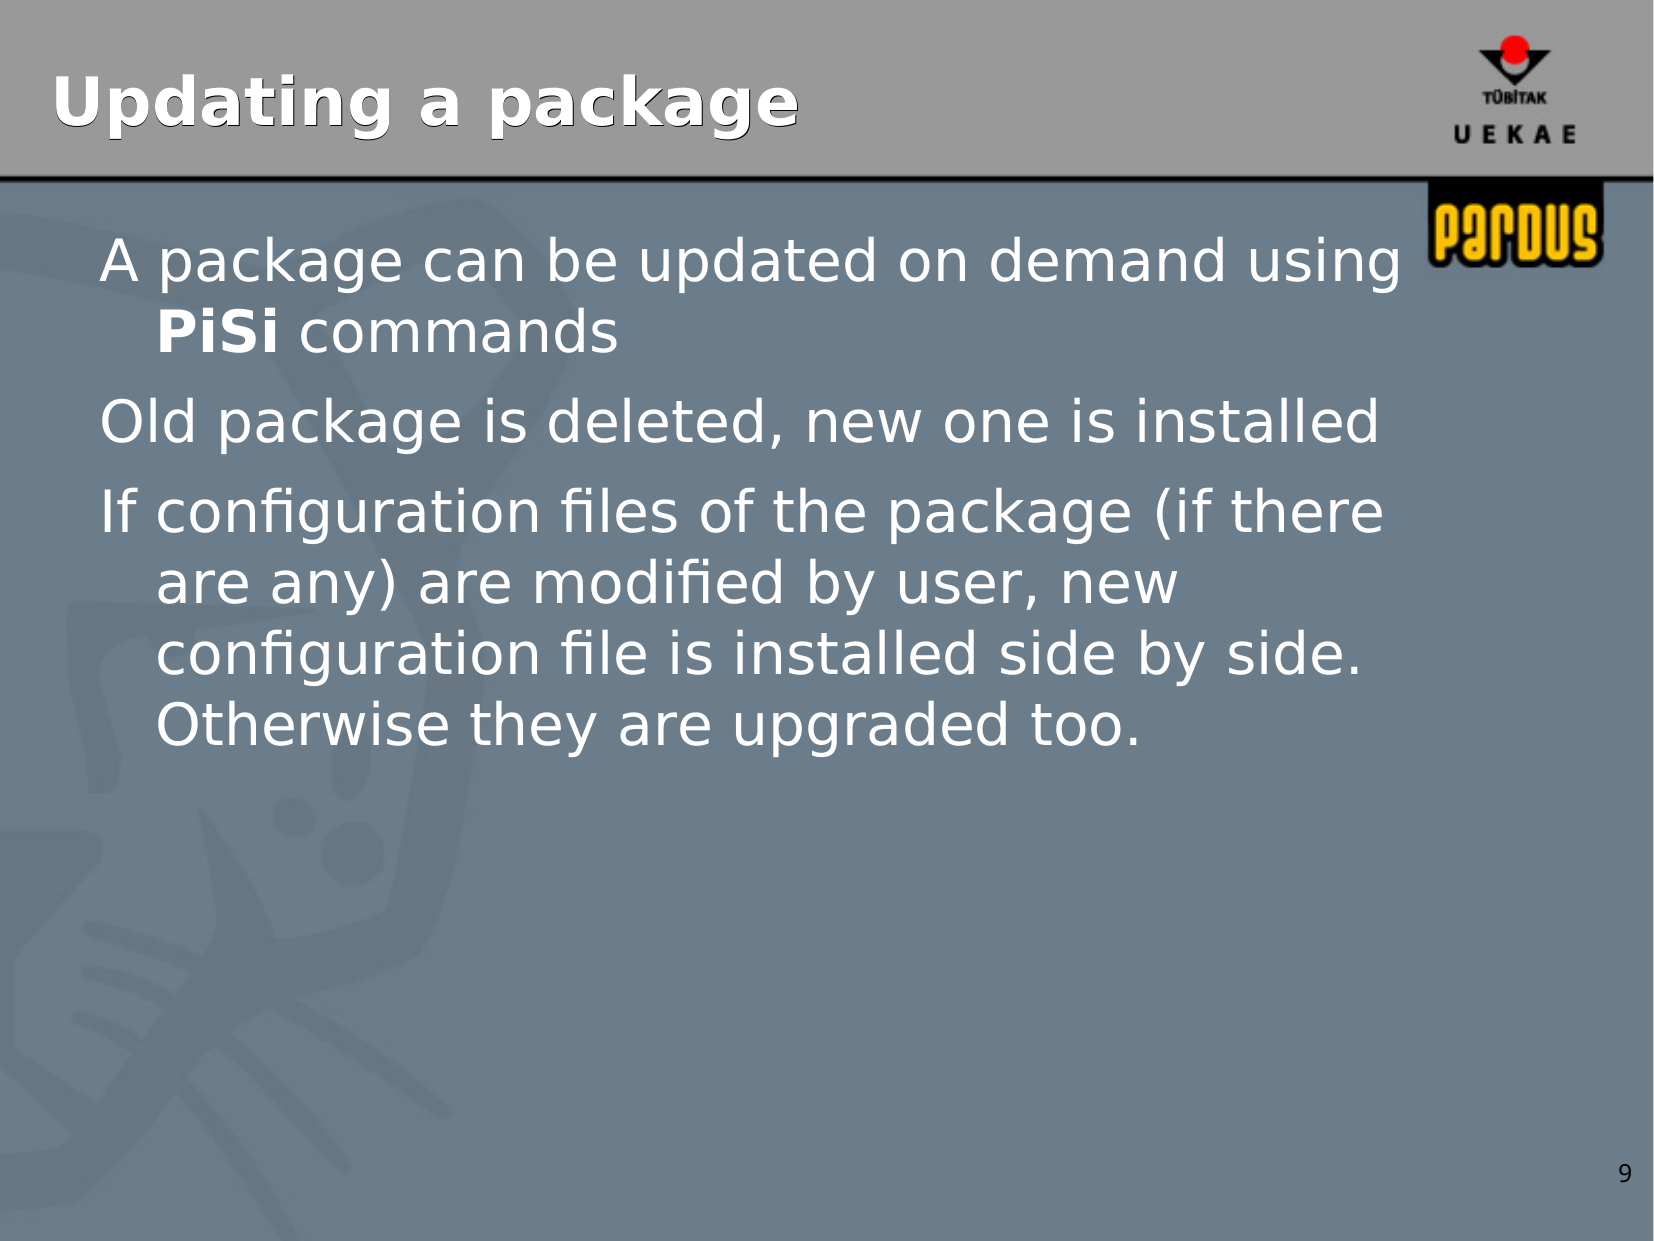

# Updating a package
A package can be updated on demand using PiSi commands
Old package is deleted, new one is installed
If configuration files of the package (if there are any) are modified by user, new configuration file is installed side by side. Otherwise they are upgraded too.